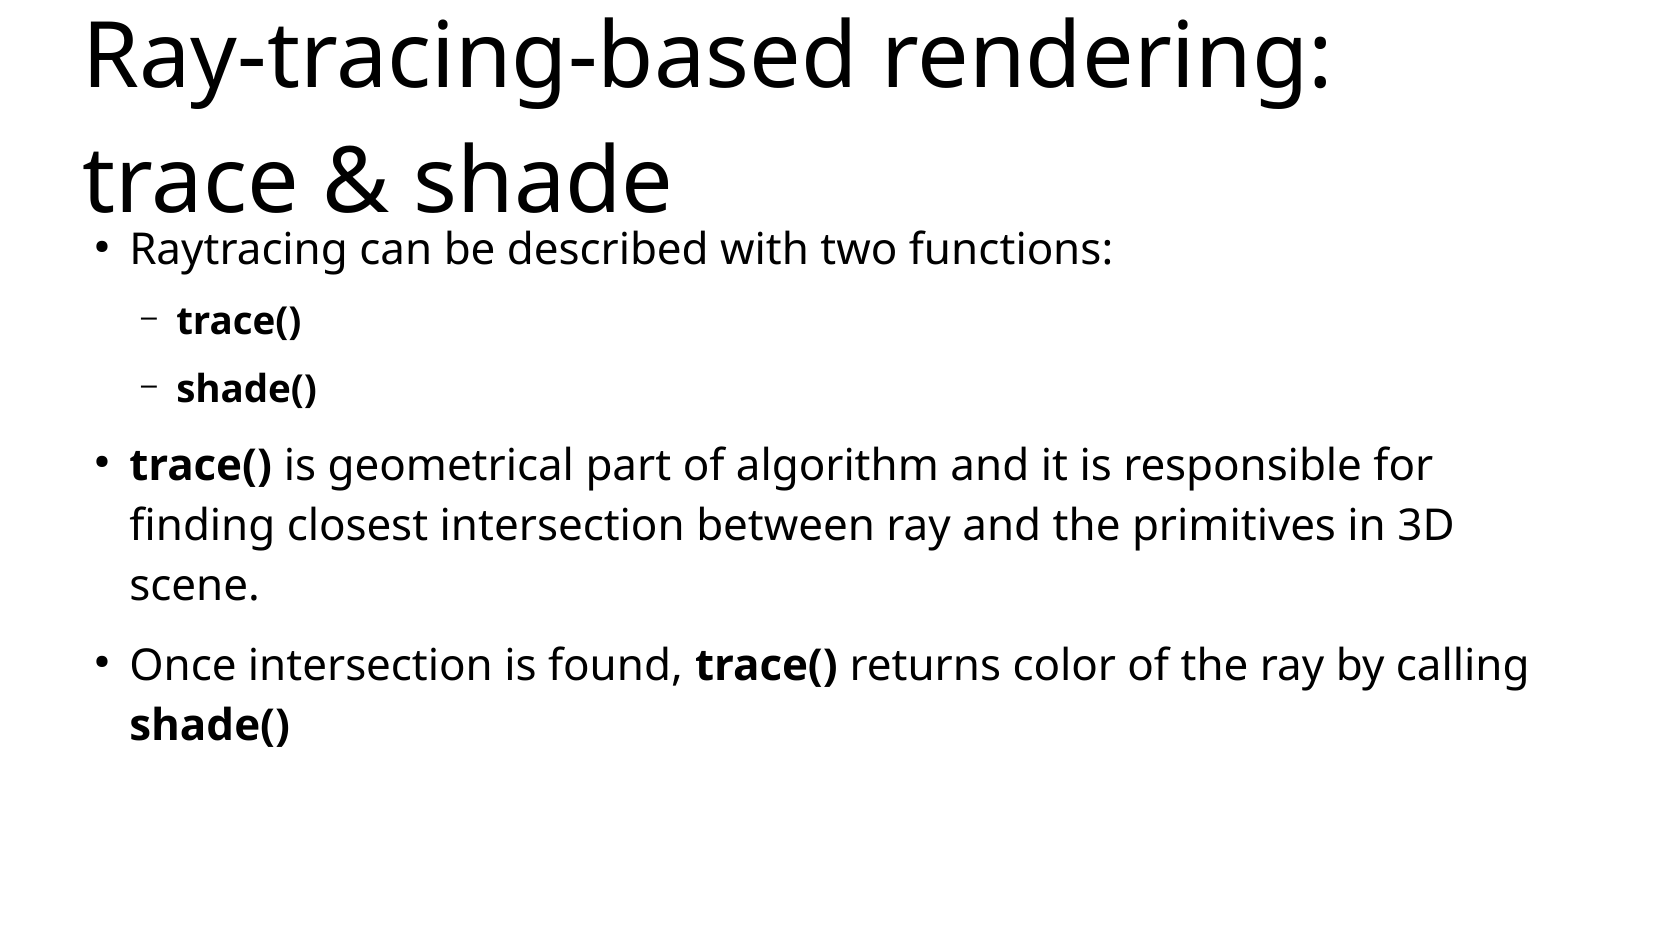

# Ray-tracing-based rendering: trace & shade
Raytracing can be described with two functions:
trace()
shade()
trace() is geometrical part of algorithm and it is responsible for finding closest intersection between ray and the primitives in 3D scene.
Once intersection is found, trace() returns color of the ray by calling shade()